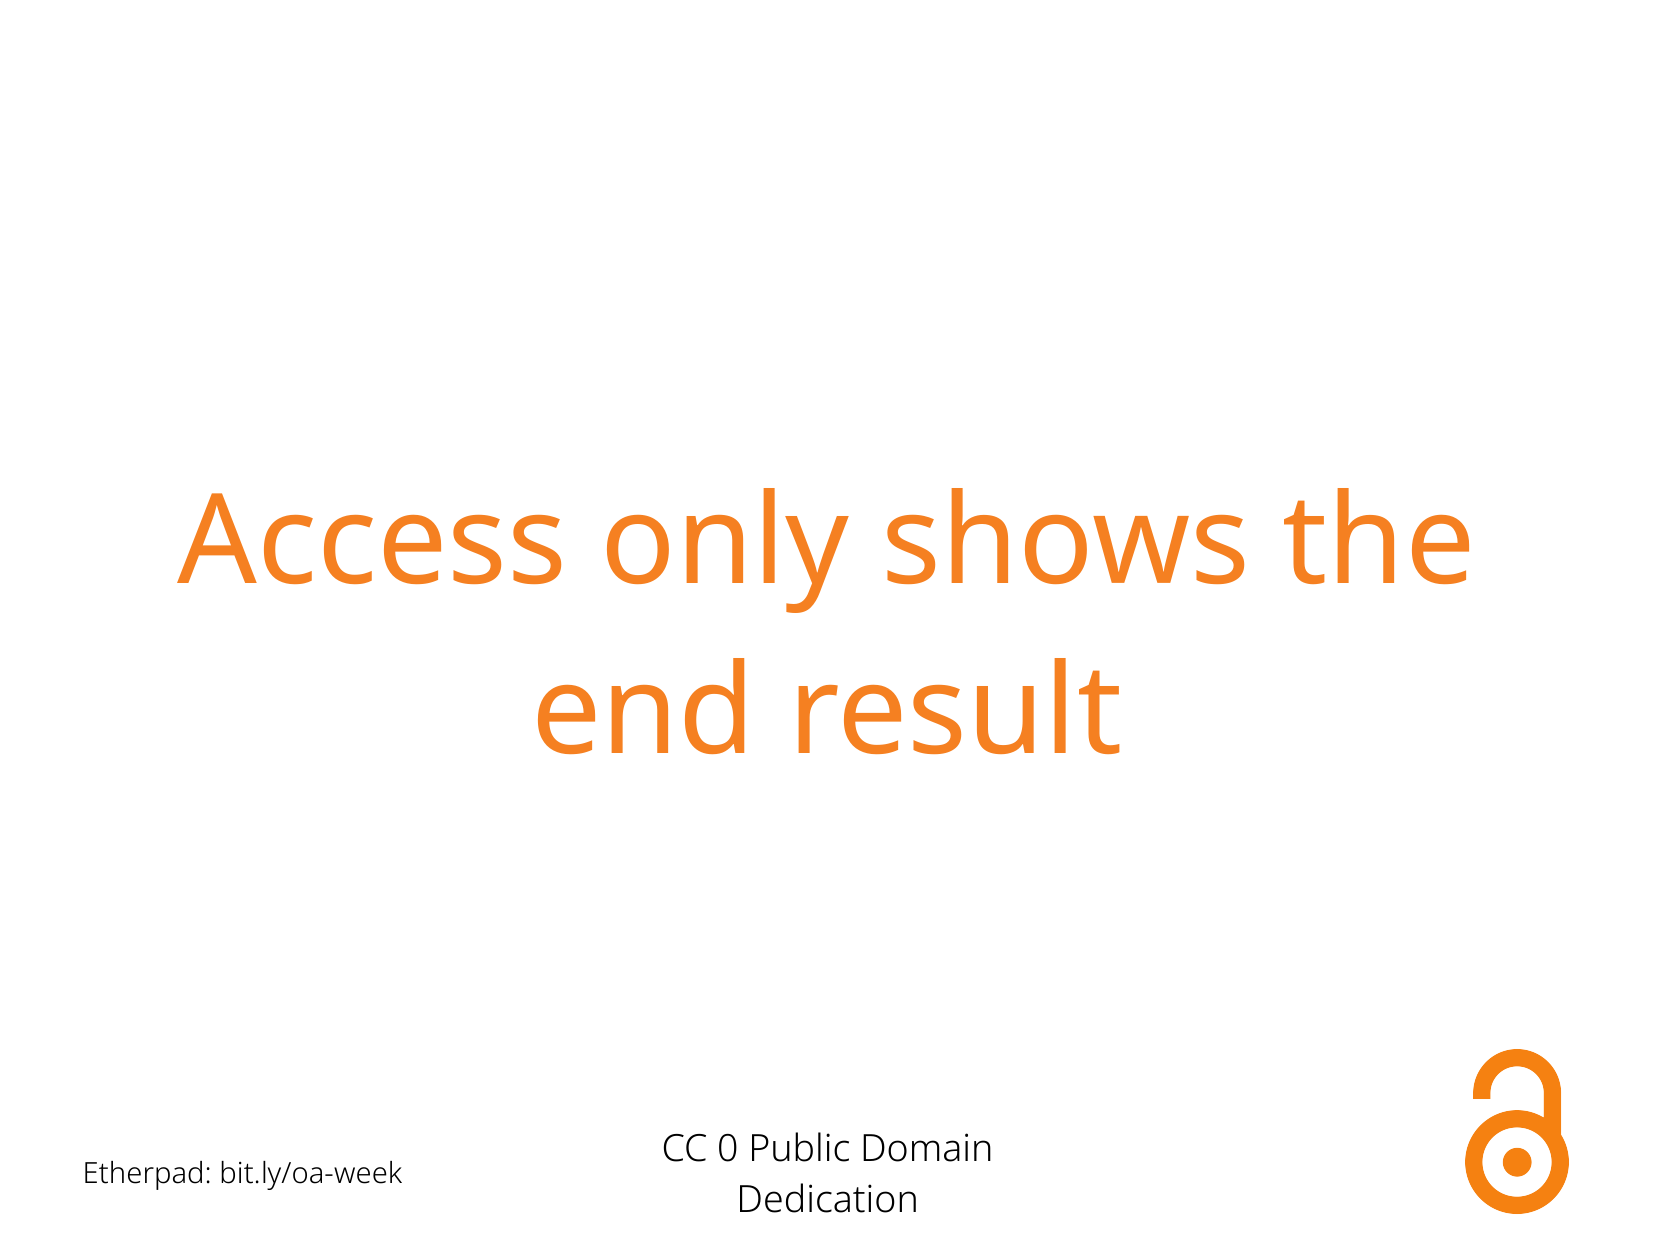

# Access only shows the end result